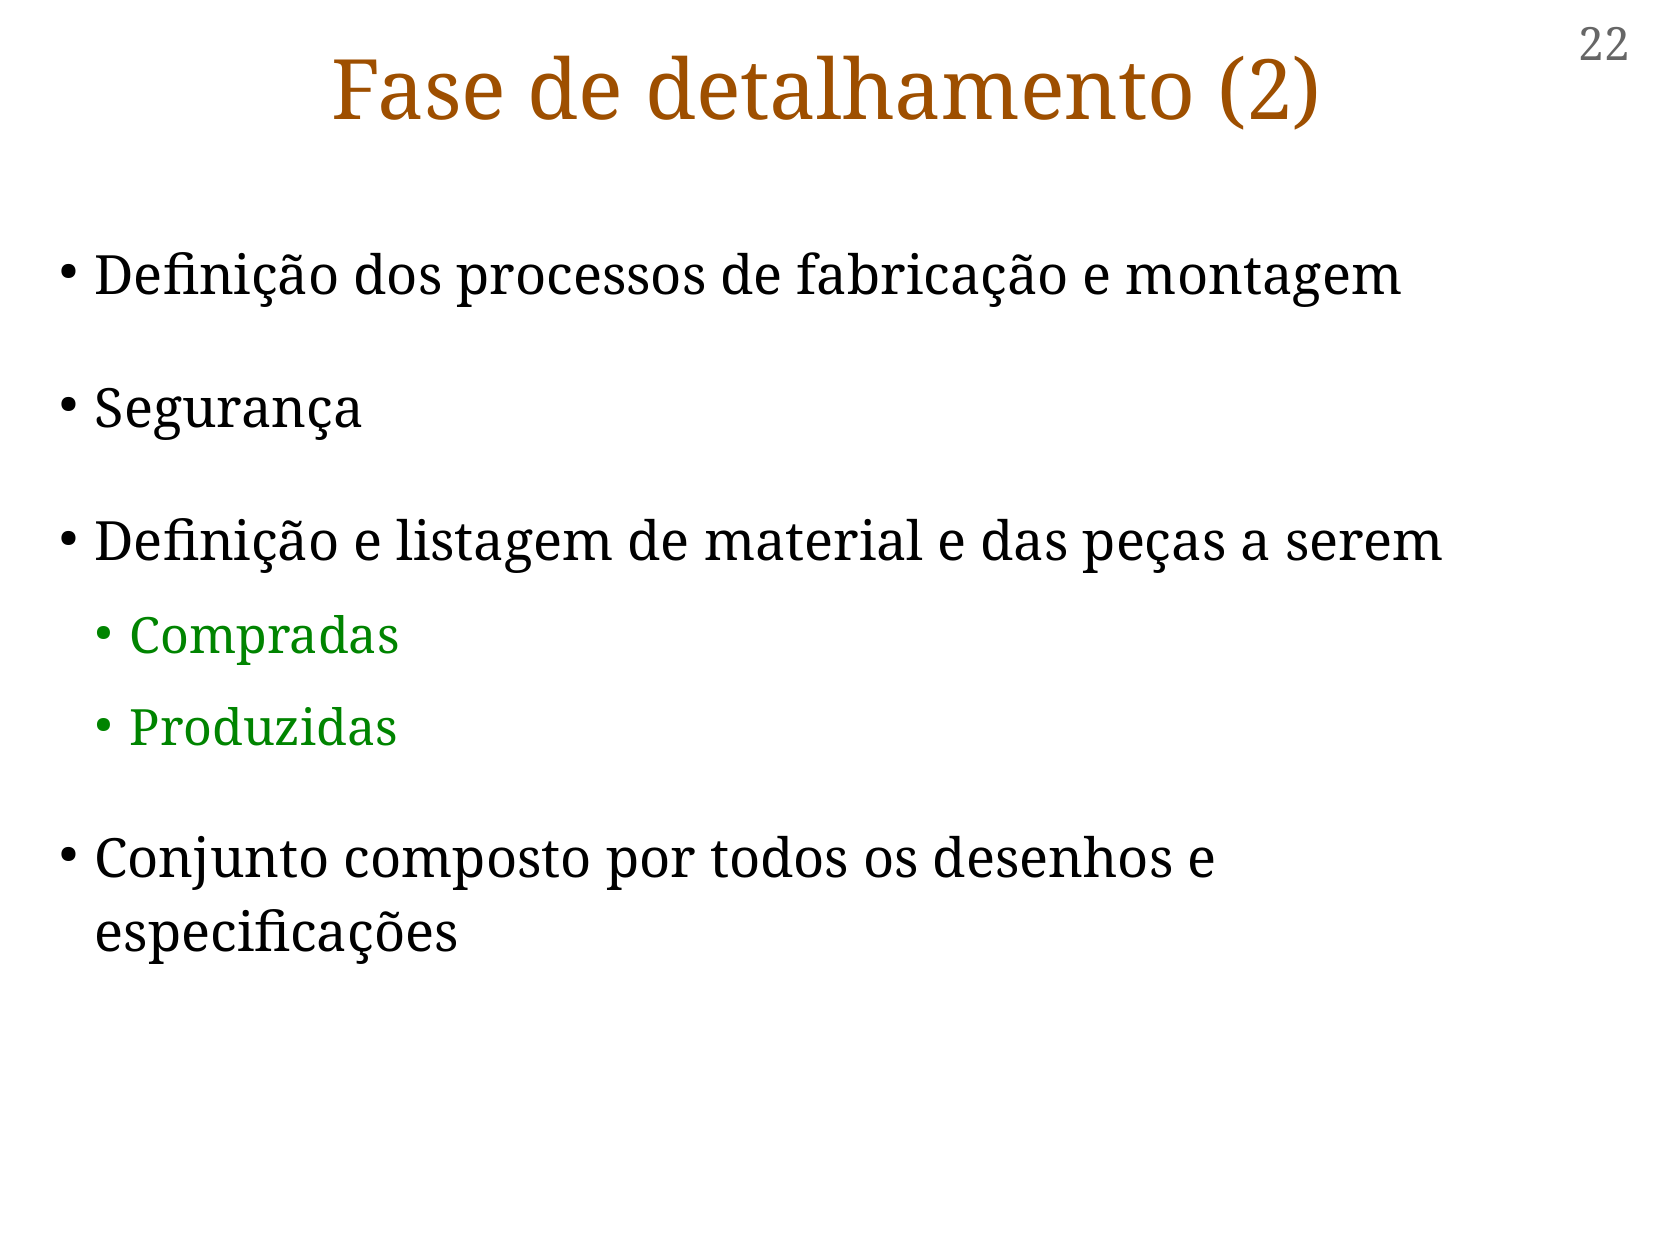

22
# Fase de detalhamento (2)
Definição dos processos de fabricação e montagem
Segurança
Definição e listagem de material e das peças a serem
Compradas
Produzidas
Conjunto composto por todos os desenhos e especificações